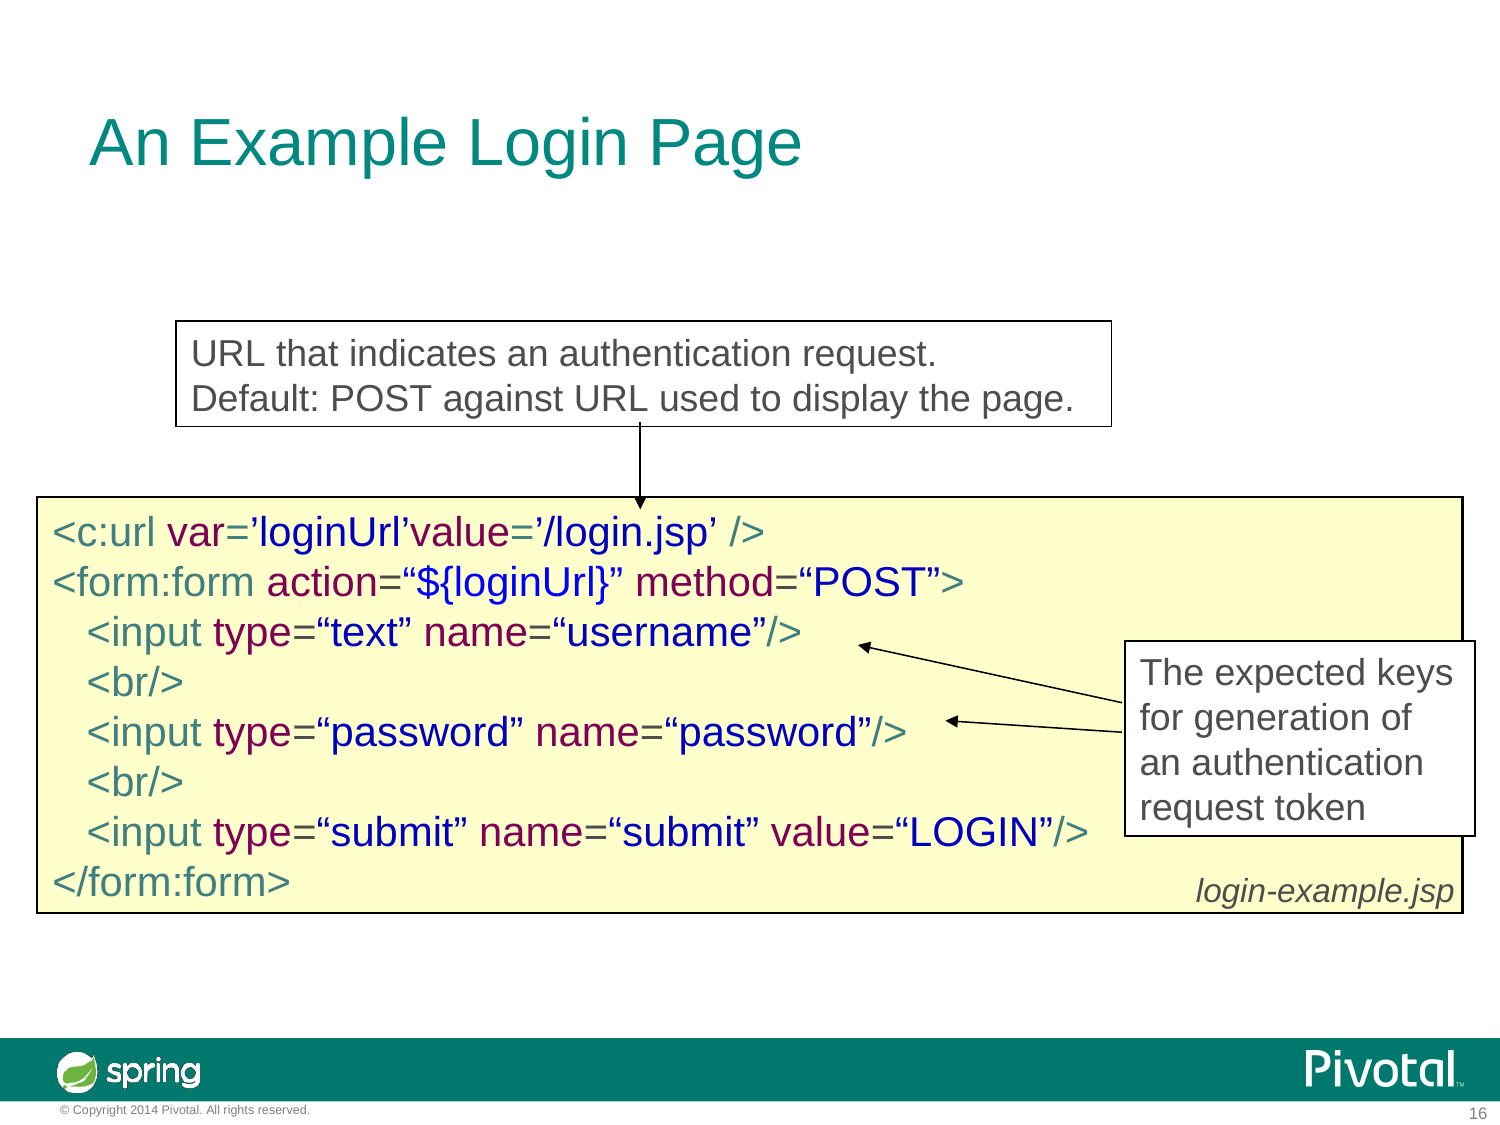

# An Example Login Page
URL that indicates an authentication request.
Default: POST against URL used to display the page.
<c:url var=’loginUrl’value=’/login.jsp’ />
<form:form action=“${loginUrl}” method=“POST”>
 <input type=“text” name=“username”/>
 <br/>
 <input type=“password” name=“password”/>
 <br/>
 <input type=“submit” name=“submit” value=“LOGIN”/>
</form:form>
The expected keys for generation of an authentication request token
login-example.jsp